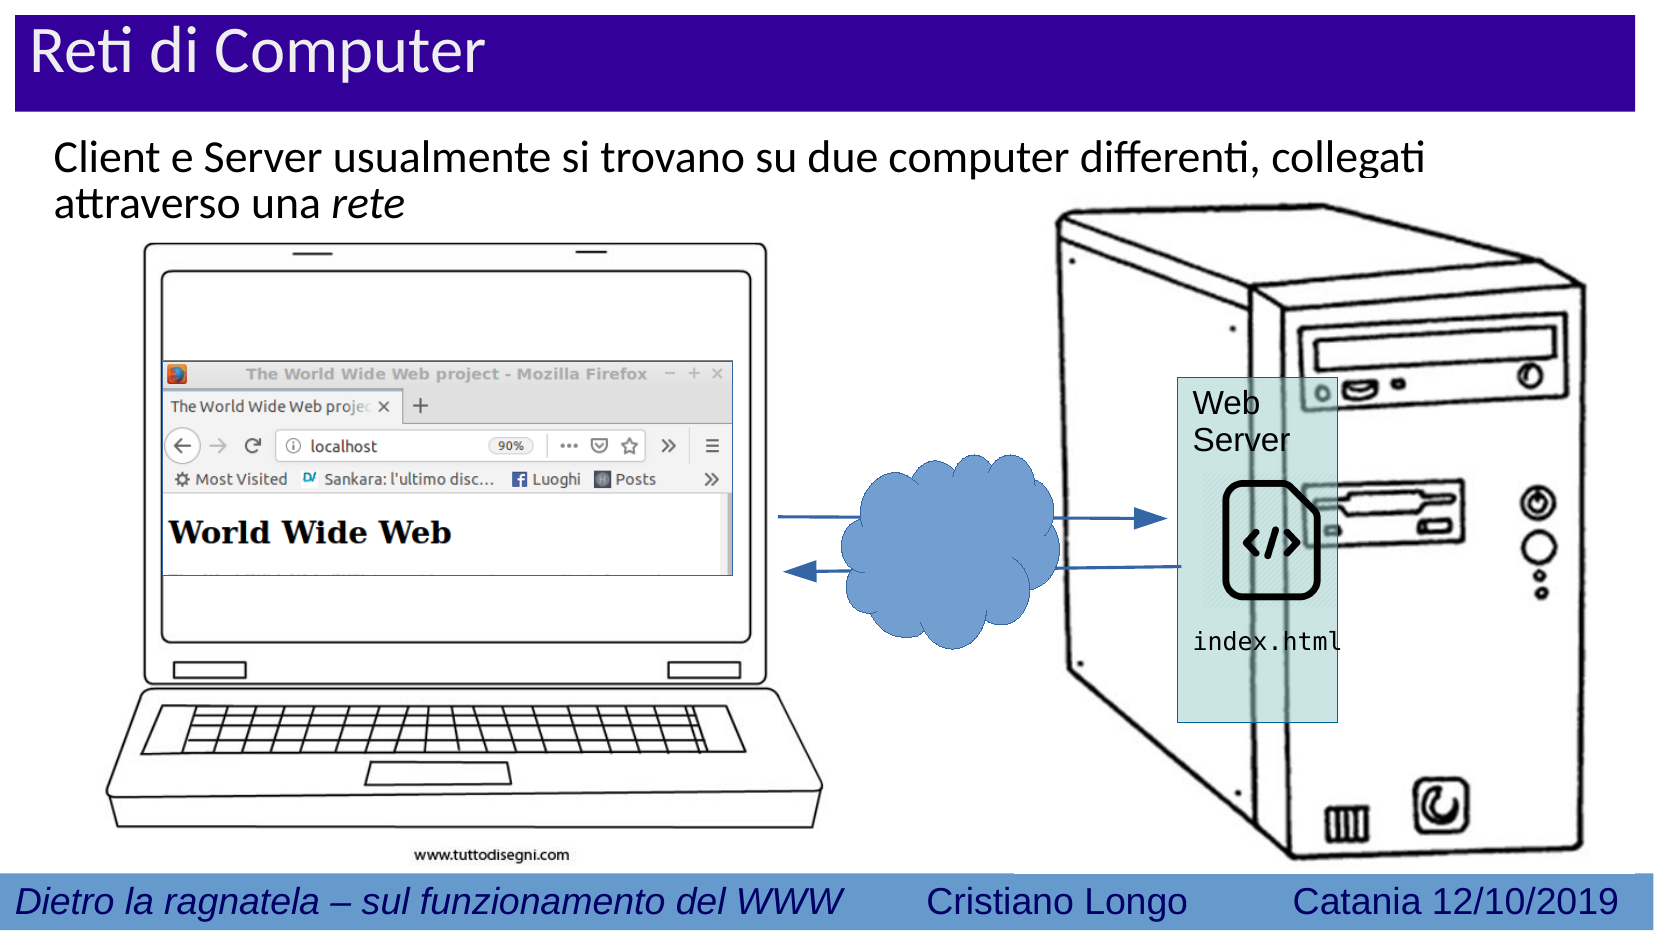

Reti di Computer
Client e Server usualmente si trovano su due computer differenti, collegati attraverso una rete
Web Server
index.html
Dietro la ragnatela – sul funzionamento del WWW Cristiano Longo Catania 12/10/2019